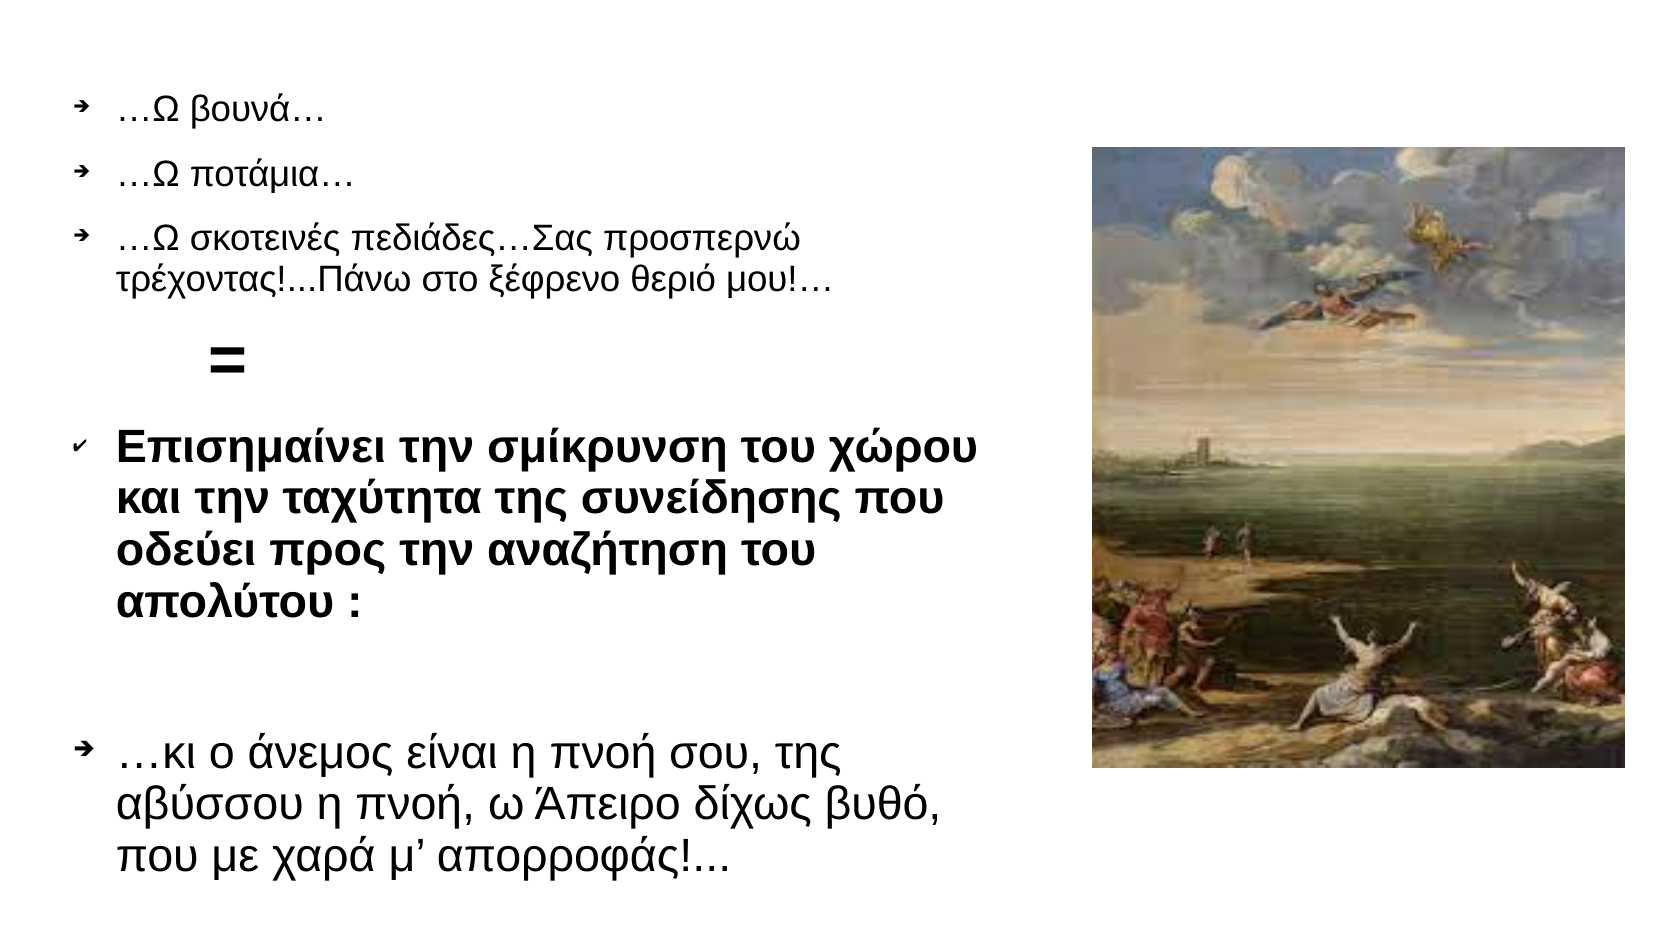

# …Ω βουνά…
…Ω ποτάμια…
…Ω σκοτεινές πεδιάδες…Σας προσπερνώ τρέχοντας!...Πάνω στο ξέφρενο θεριό μου!…
 =
Επισημαίνει την σμίκρυνση του χώρου και την ταχύτητα της συνείδησης που οδεύει προς την αναζήτηση του απολύτου :
…κι ο άνεμος είναι η πνοή σου, της αβύσσου η πνοή, ω Άπειρο δίχως βυθό, που με χαρά μ’ απορροφάς!...